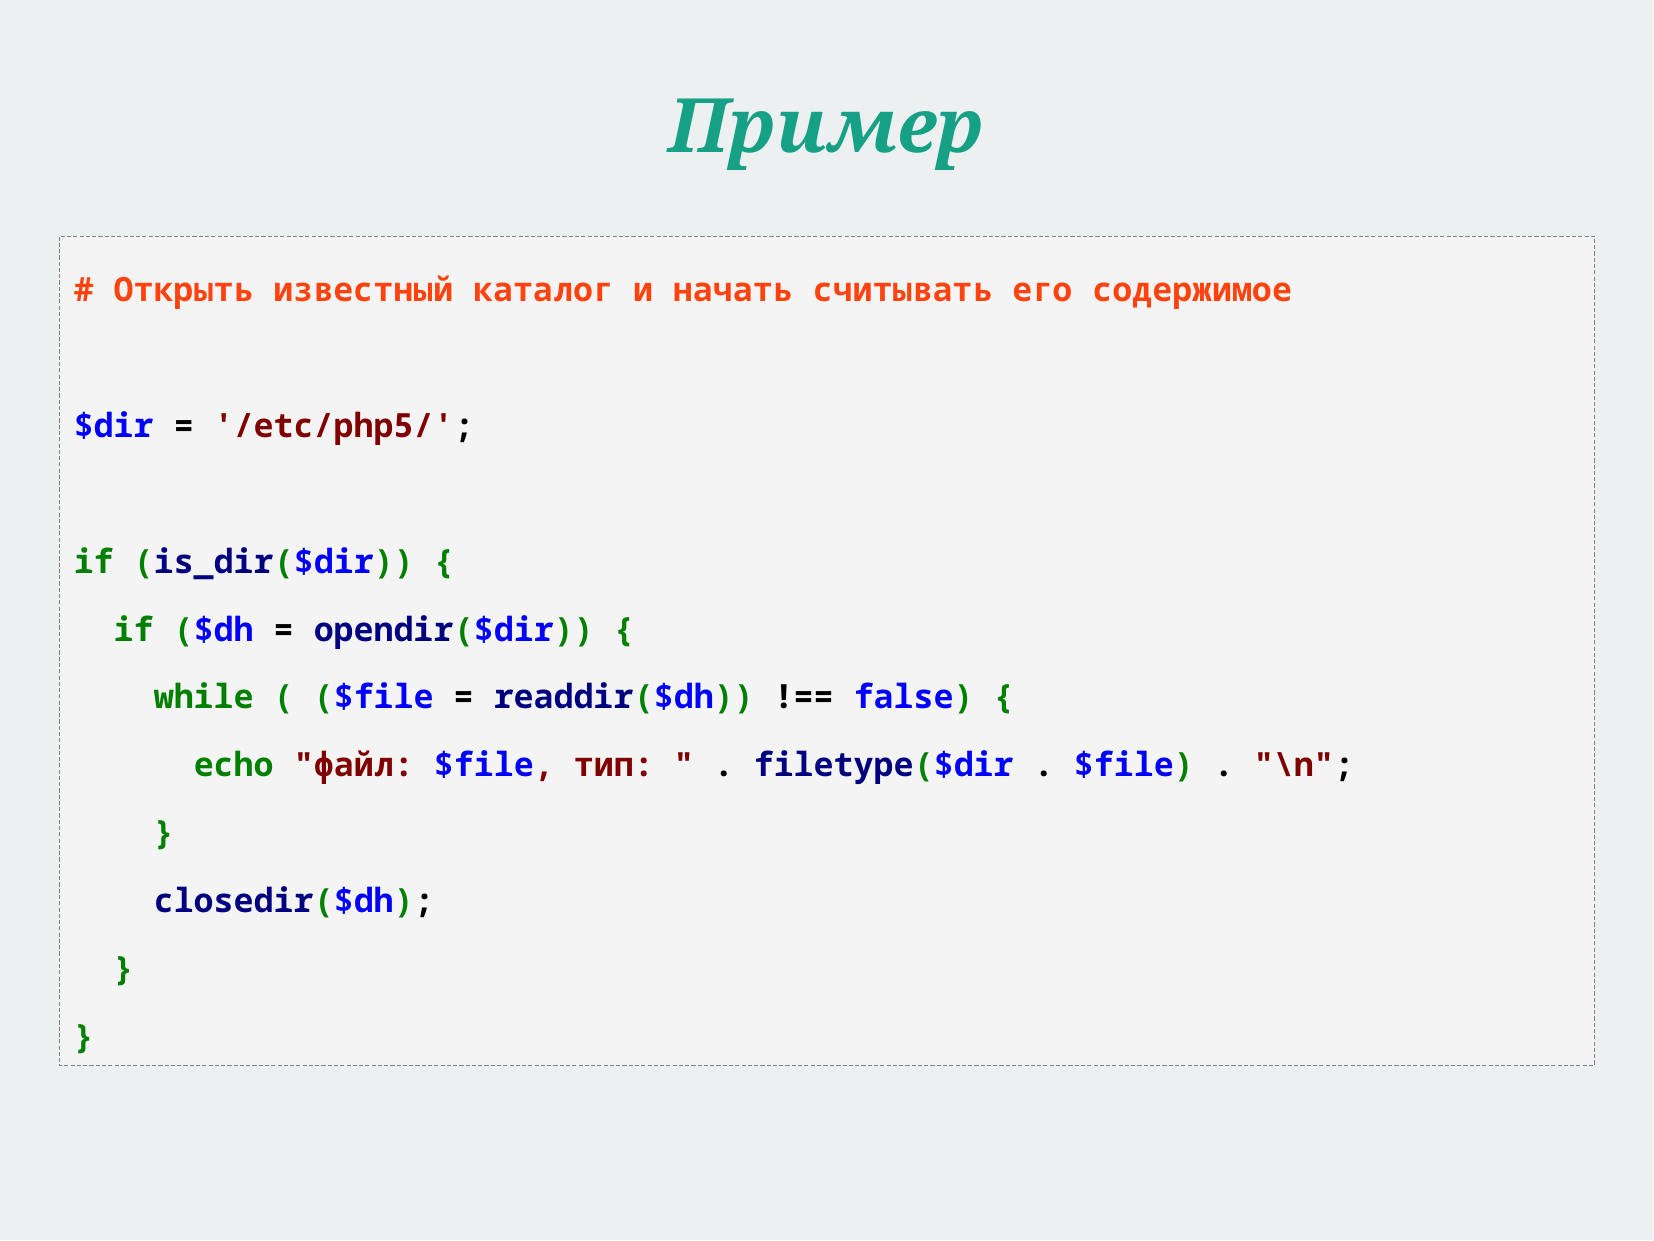

# Пример
# Открыть известный каталог и начать считывать его содержимое
$dir = '/etc/php5/';
if (is_dir($dir)) {
 if ($dh = opendir($dir)) {
 while ( ($file = readdir($dh)) !== false) {
 echo "файл: $file, тип: " . filetype($dir . $file) . "\n";
 }
 closedir($dh);
 }
}